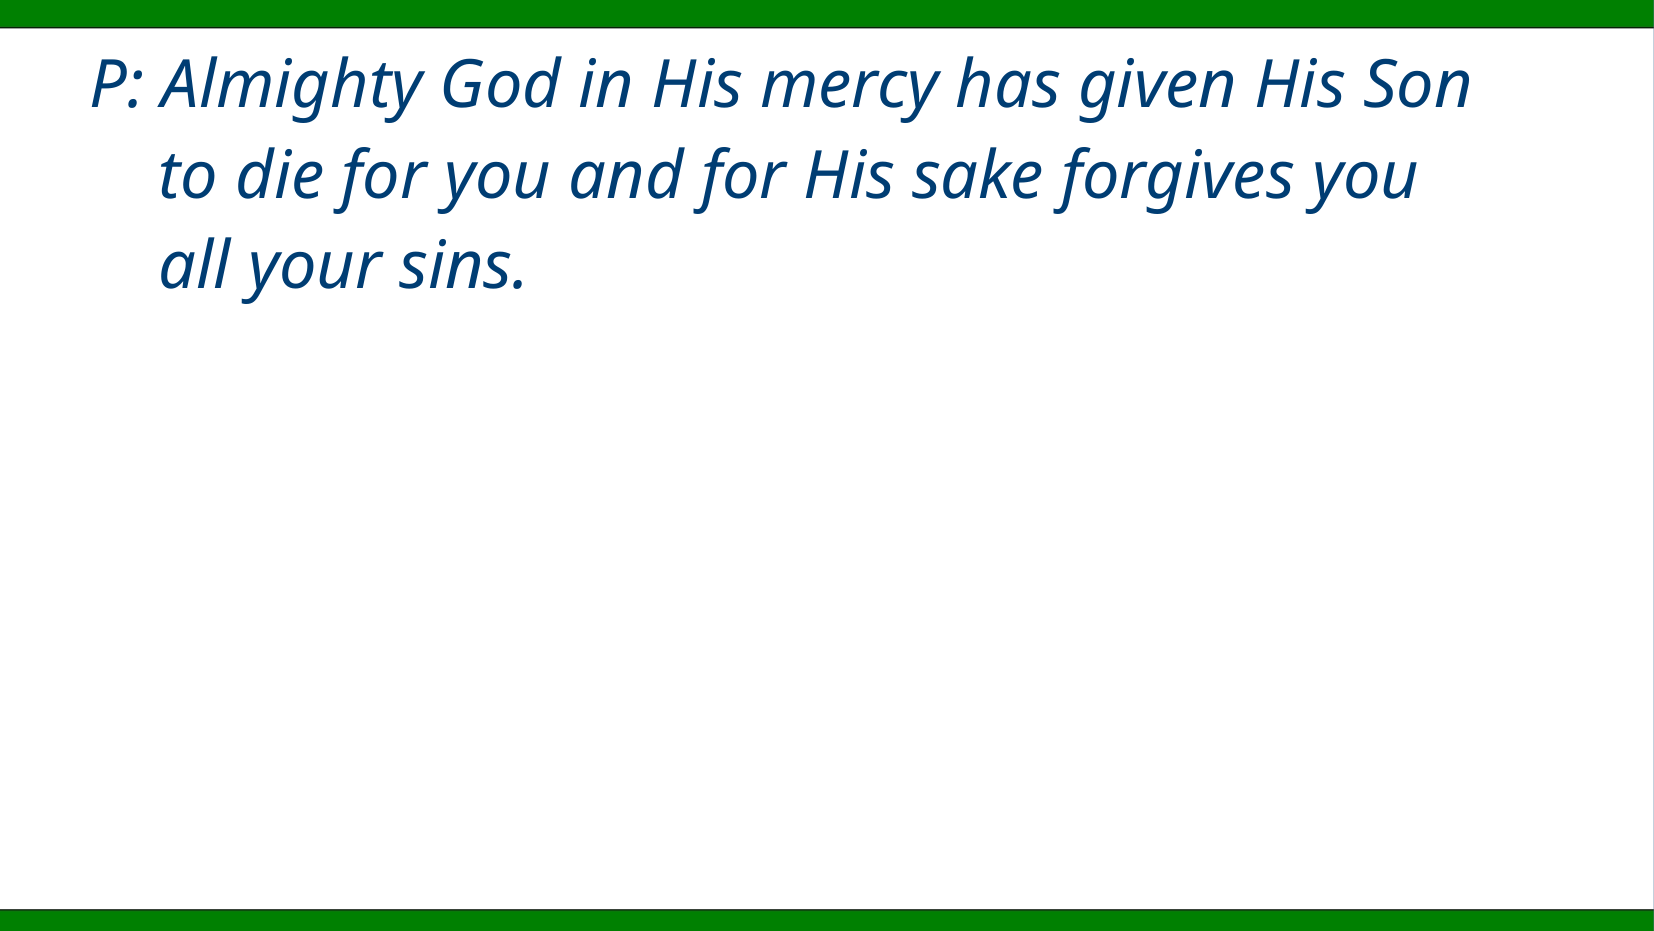

P: Almighty God in His mercy has given His Son
 to die for you and for His sake forgives you
 all your sins.